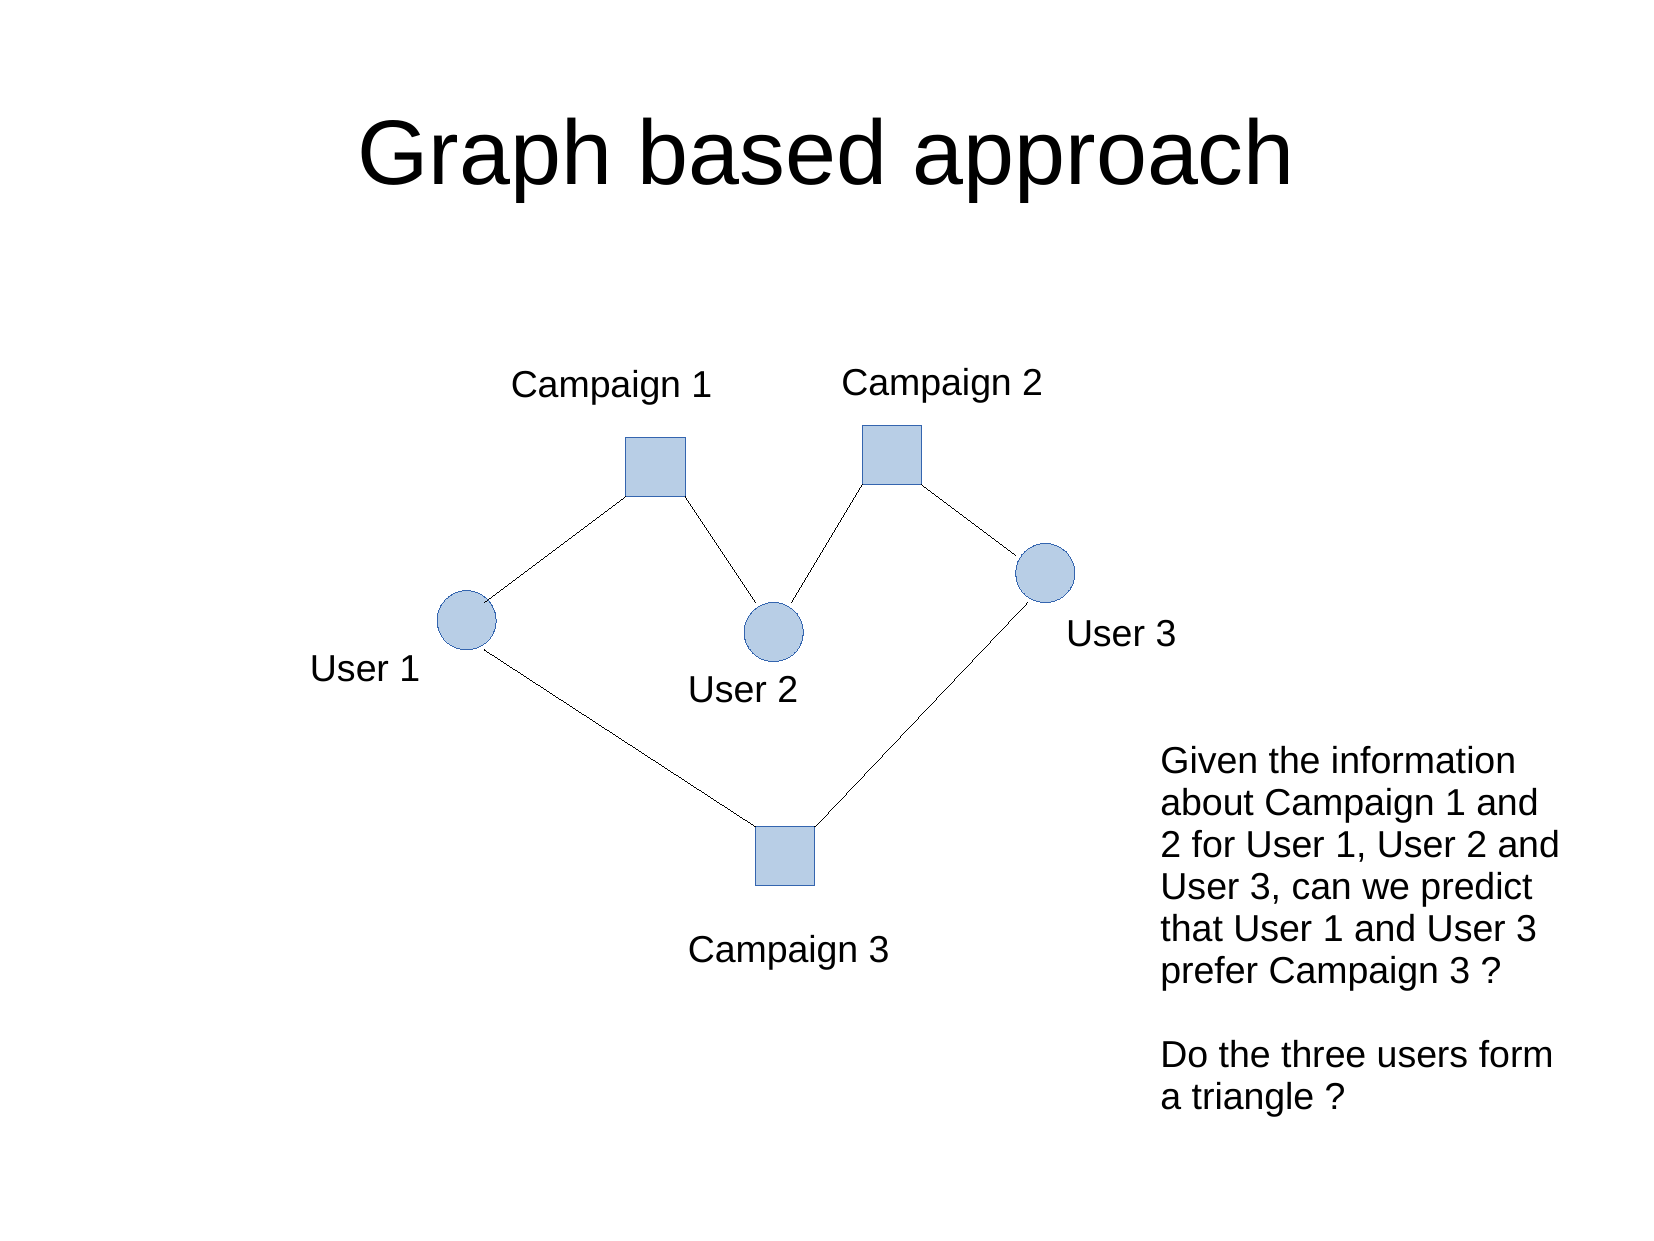

# Graph based approach
Campaign 2
Campaign 1
User 3
User 1
User 2
Given the information about Campaign 1 and 2 for User 1, User 2 and User 3, can we predict that User 1 and User 3 prefer Campaign 3 ?
Do the three users form a triangle ?
Campaign 3